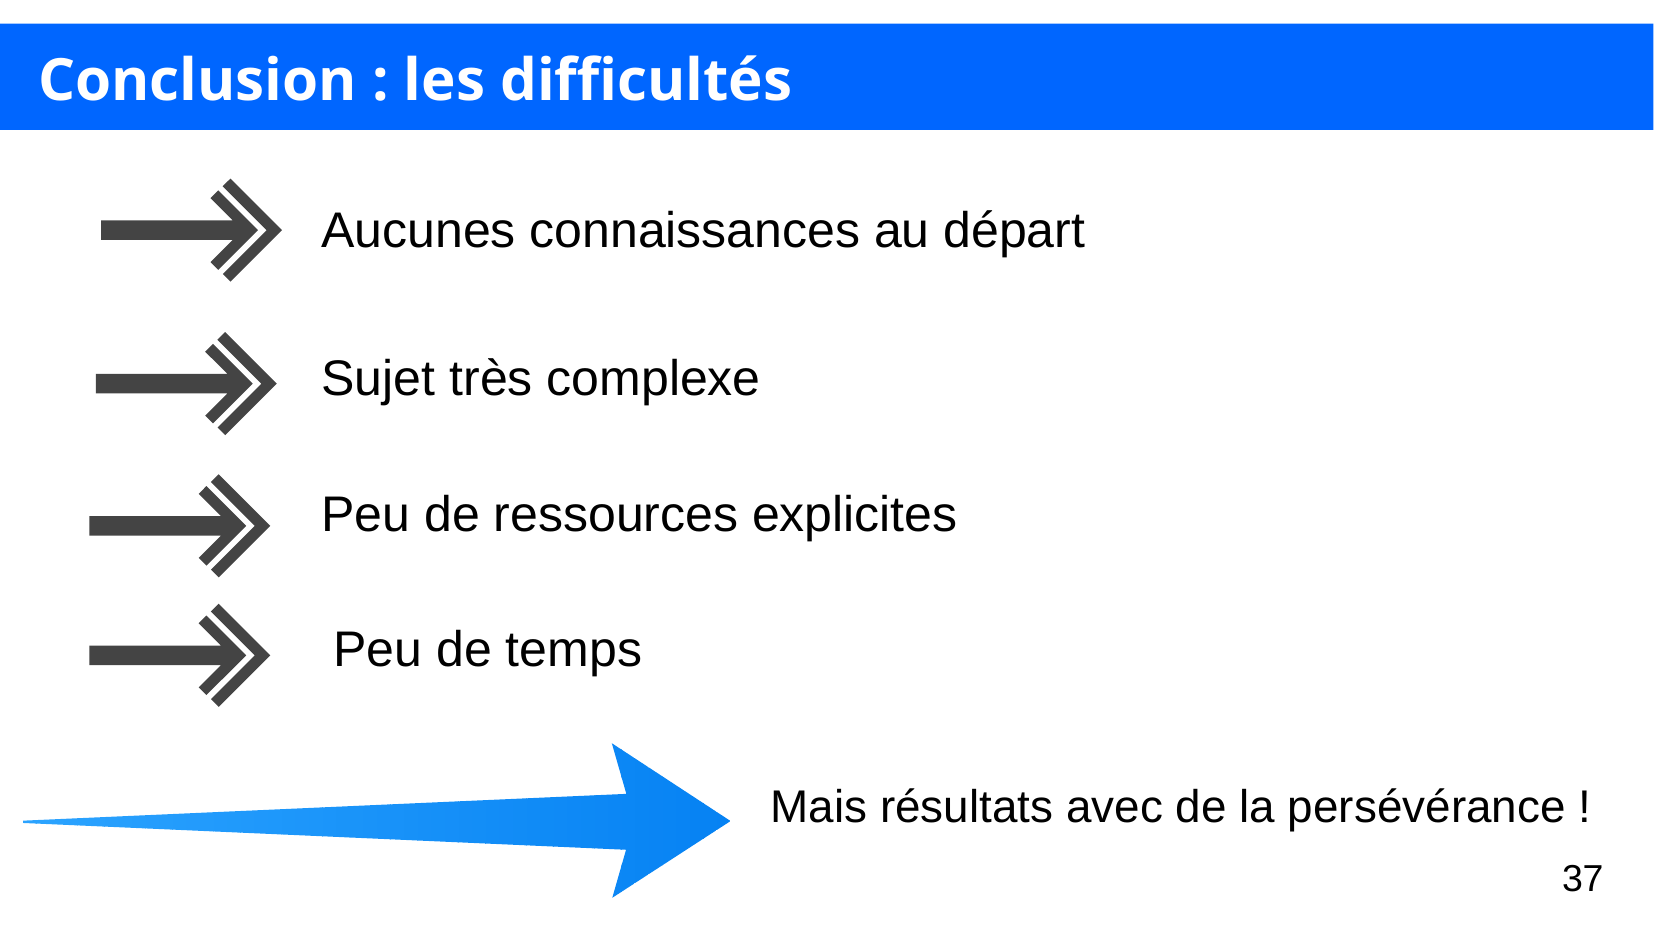

# Conclusion : les difficultés
Aucunes connaissances au départ
Sujet très complexe
Peu de ressources explicites
Peu de temps
Mais résultats avec de la persévérance !